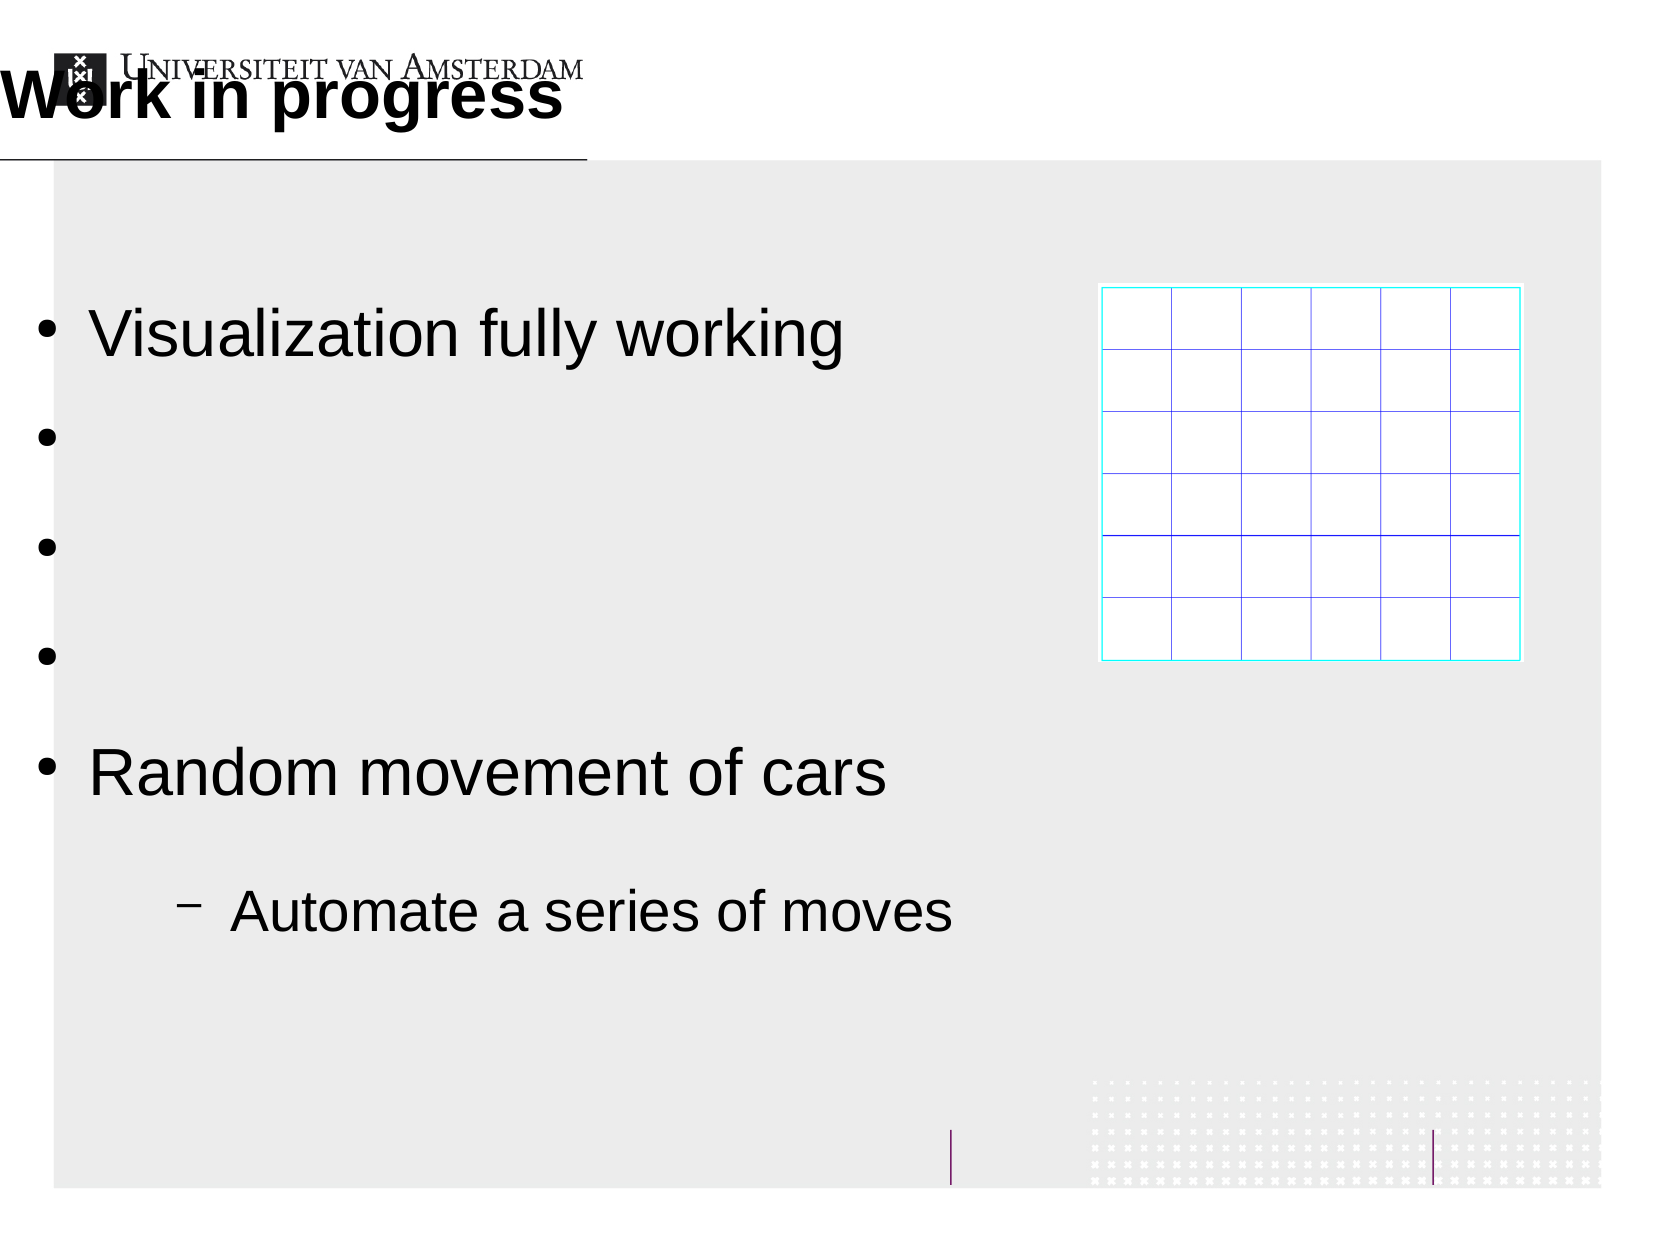

# Work in progress
Visualization fully working
Random movement of cars
Automate a series of moves